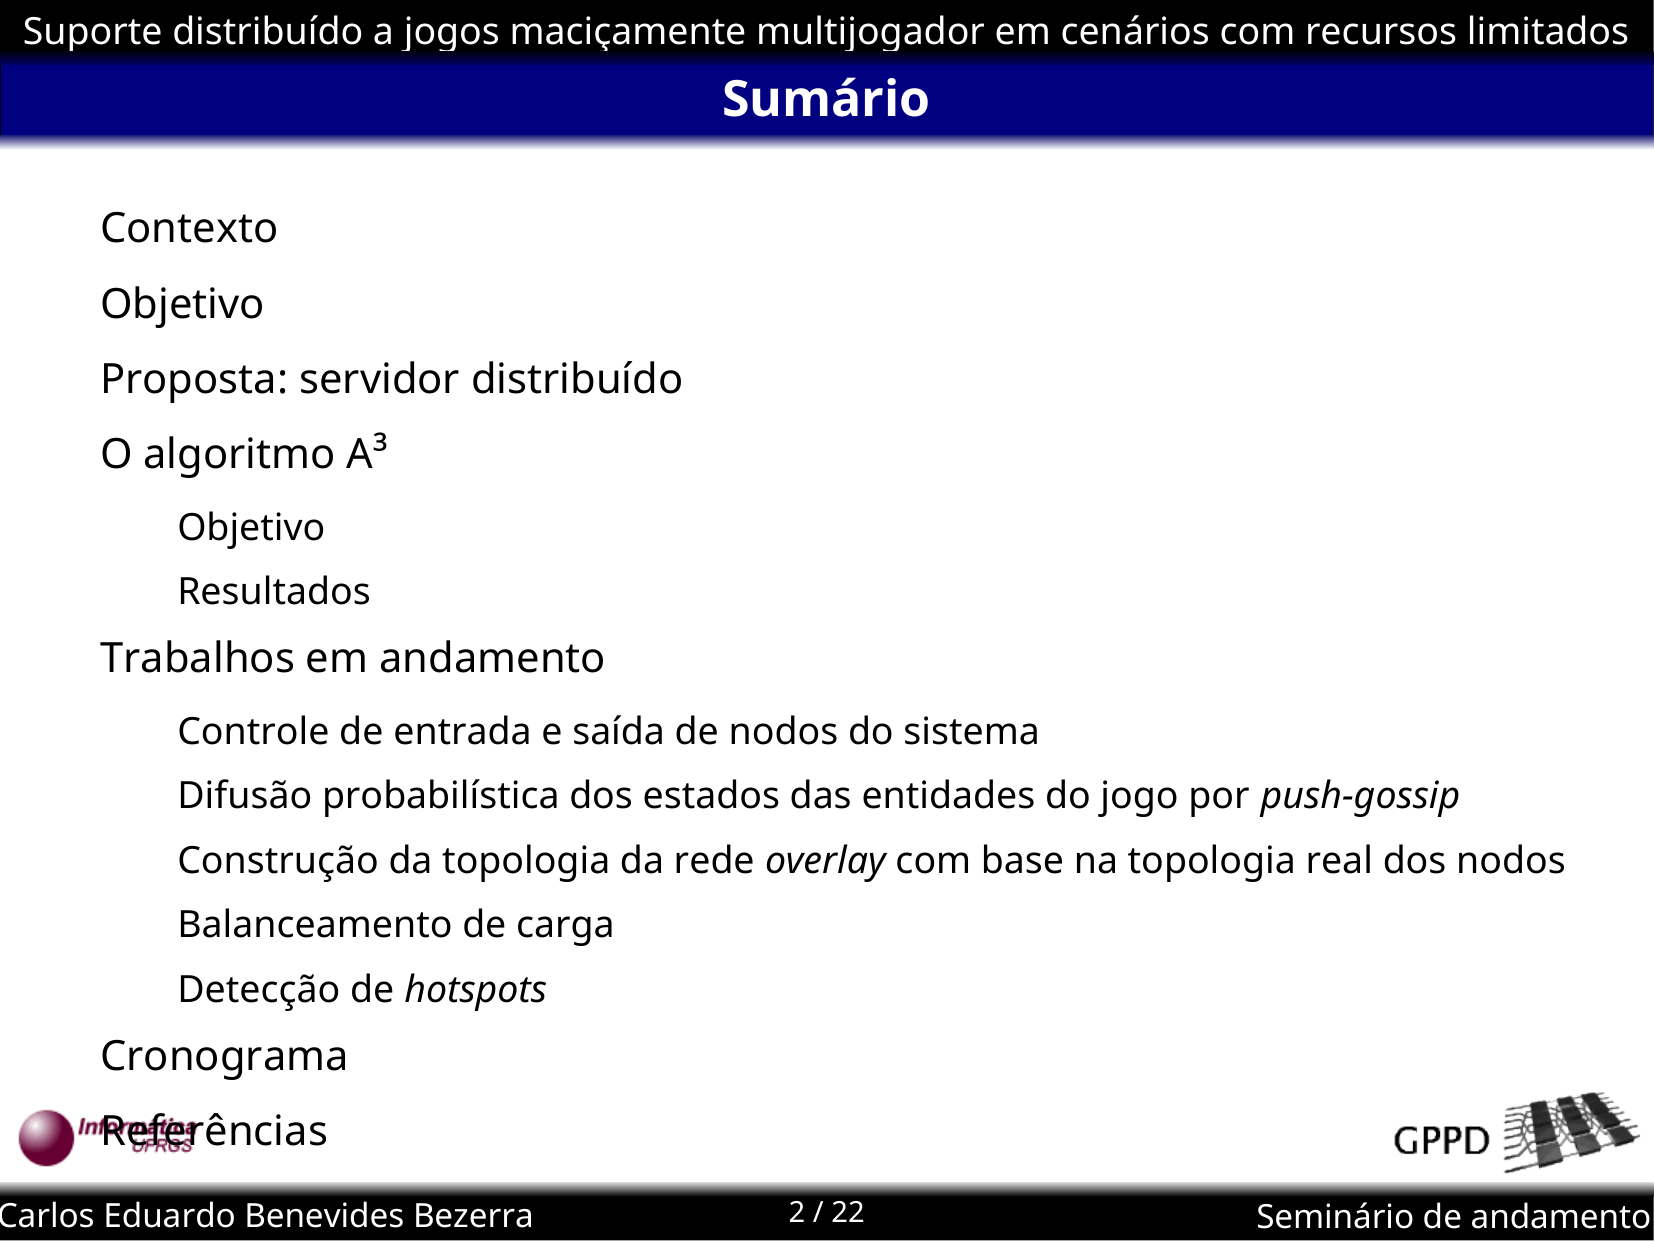

# Sumário
Contexto
Objetivo
Proposta: servidor distribuído
O algoritmo A³
Objetivo
Resultados
Trabalhos em andamento
Controle de entrada e saída de nodos do sistema
Difusão probabilística dos estados das entidades do jogo por push-gossip
Construção da topologia da rede overlay com base na topologia real dos nodos
Balanceamento de carga
Detecção de hotspots
Cronograma
Referências